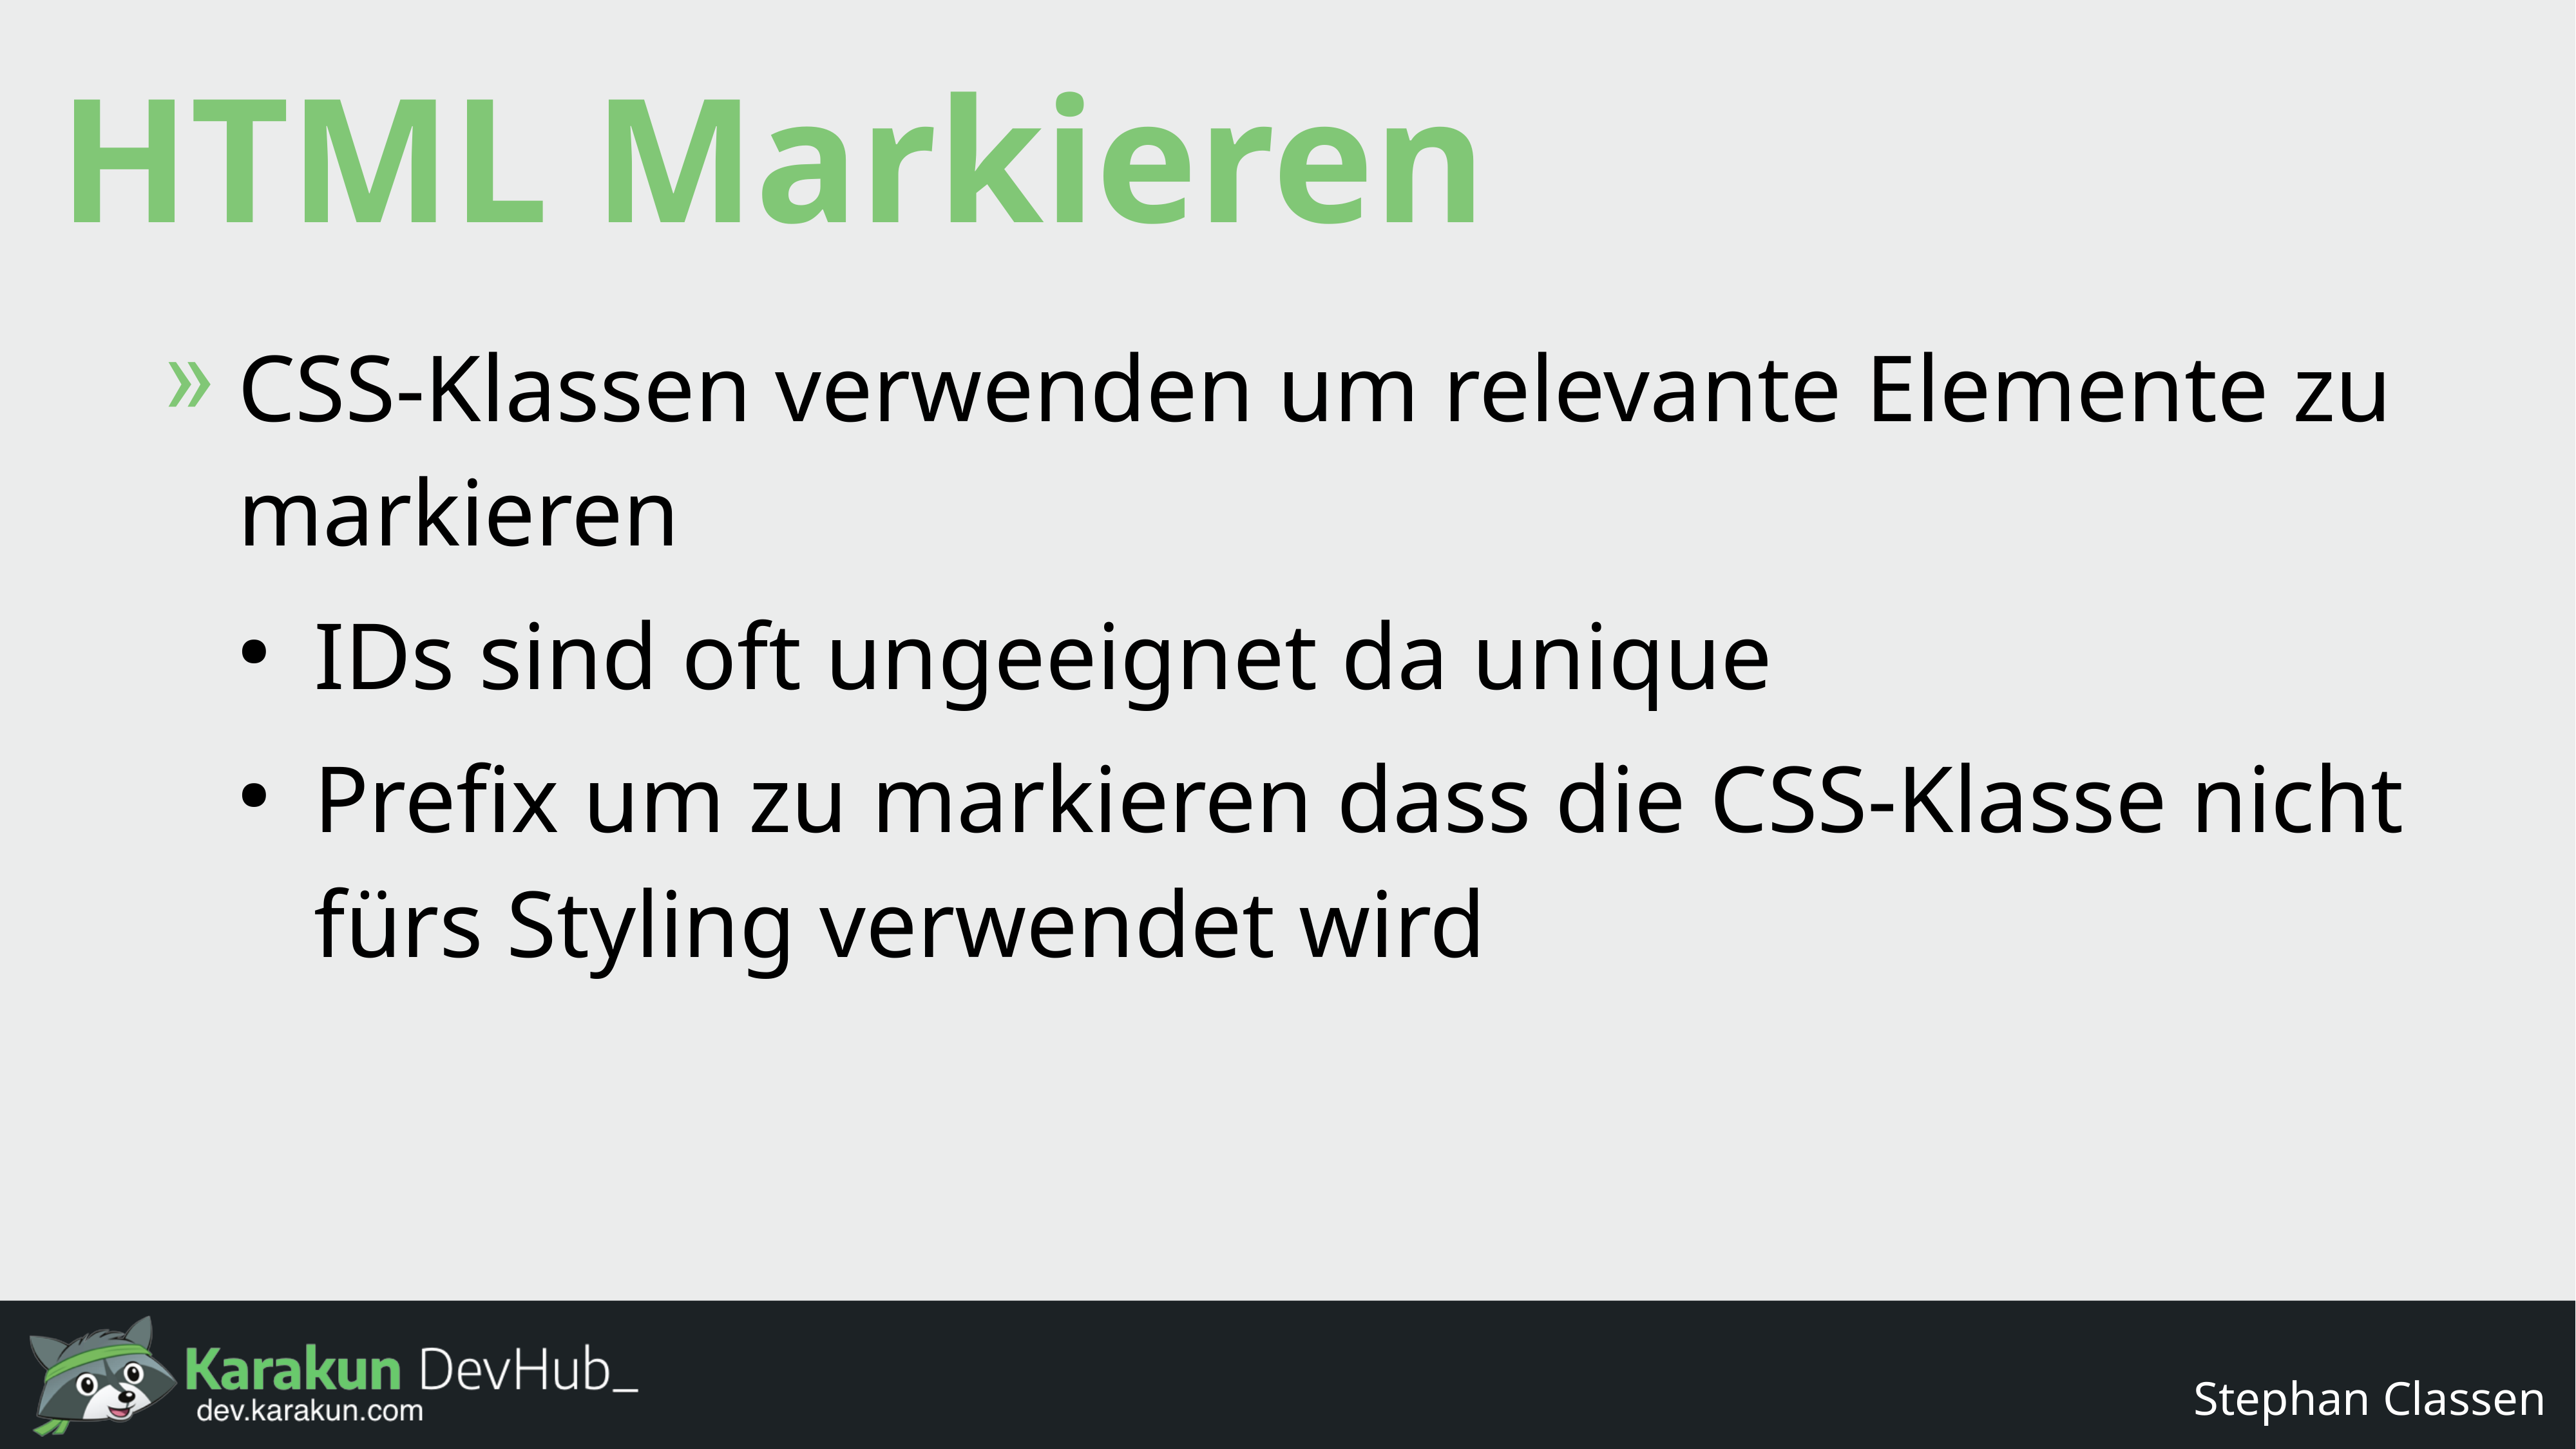

HTML Markieren
CSS-Klassen verwenden um relevante Elemente zu markieren
IDs sind oft ungeeignet da unique
Prefix um zu markieren dass die CSS-Klasse nicht fürs Styling verwendet wird
Stephan Classen
ddddd